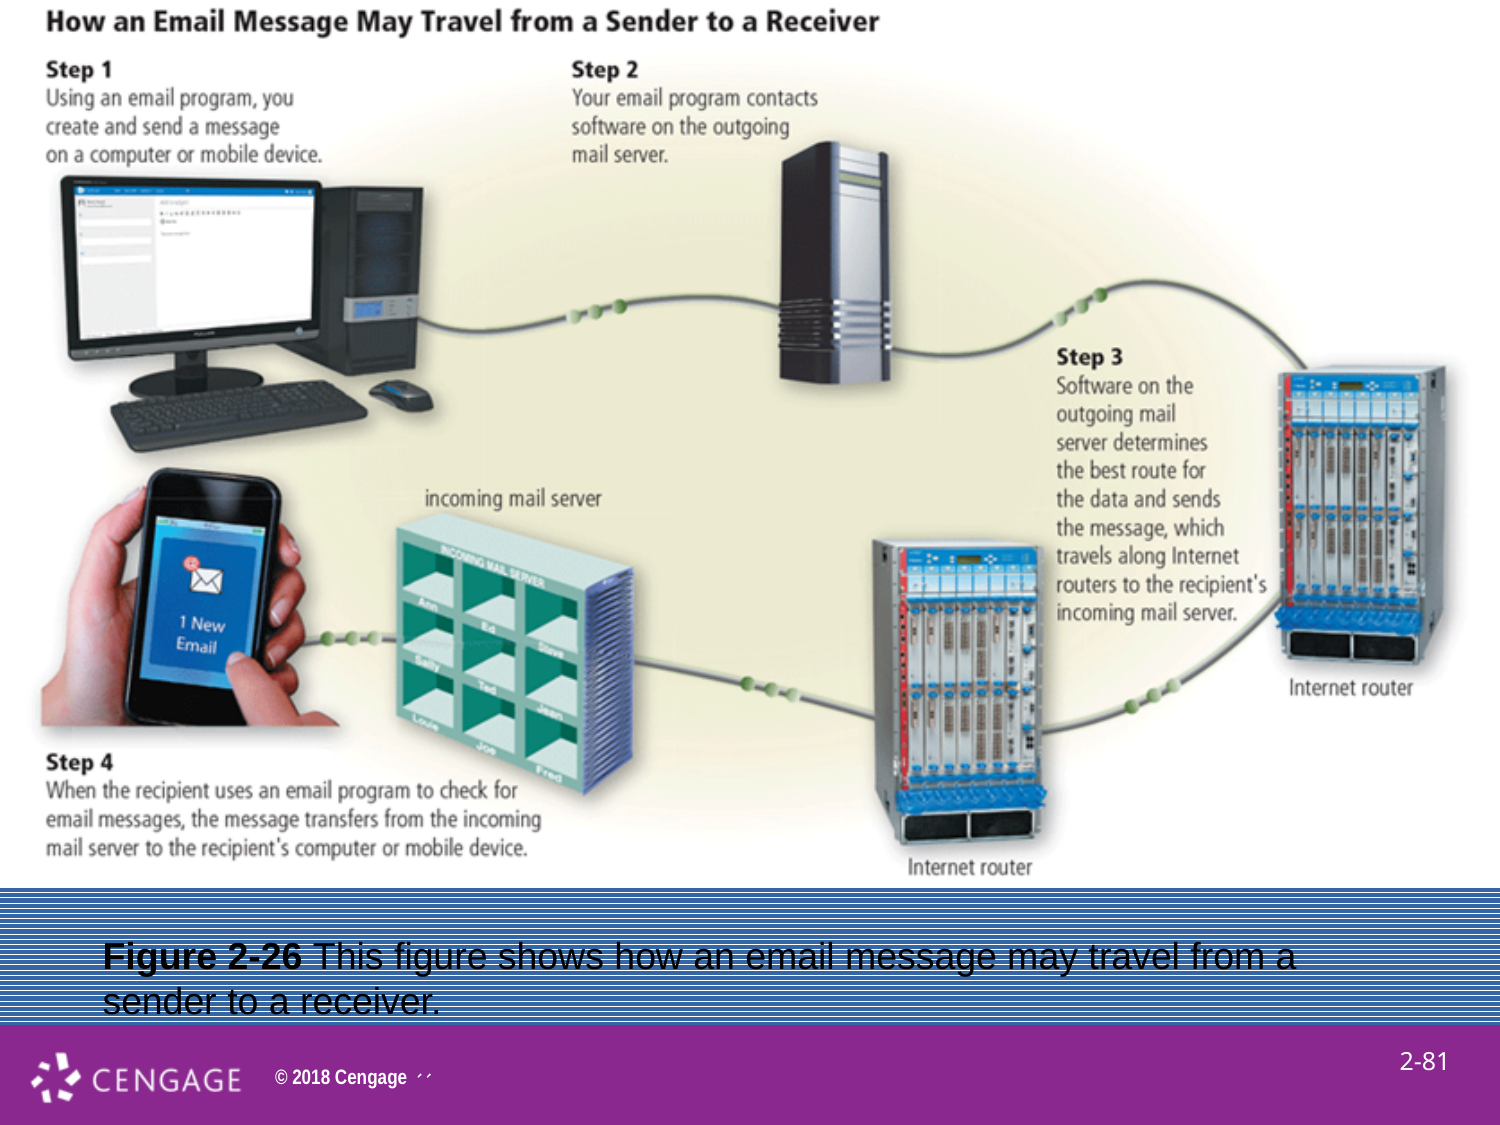

# Figure 2-26 This figure shows how an email message may travel from a sender to a receiver.